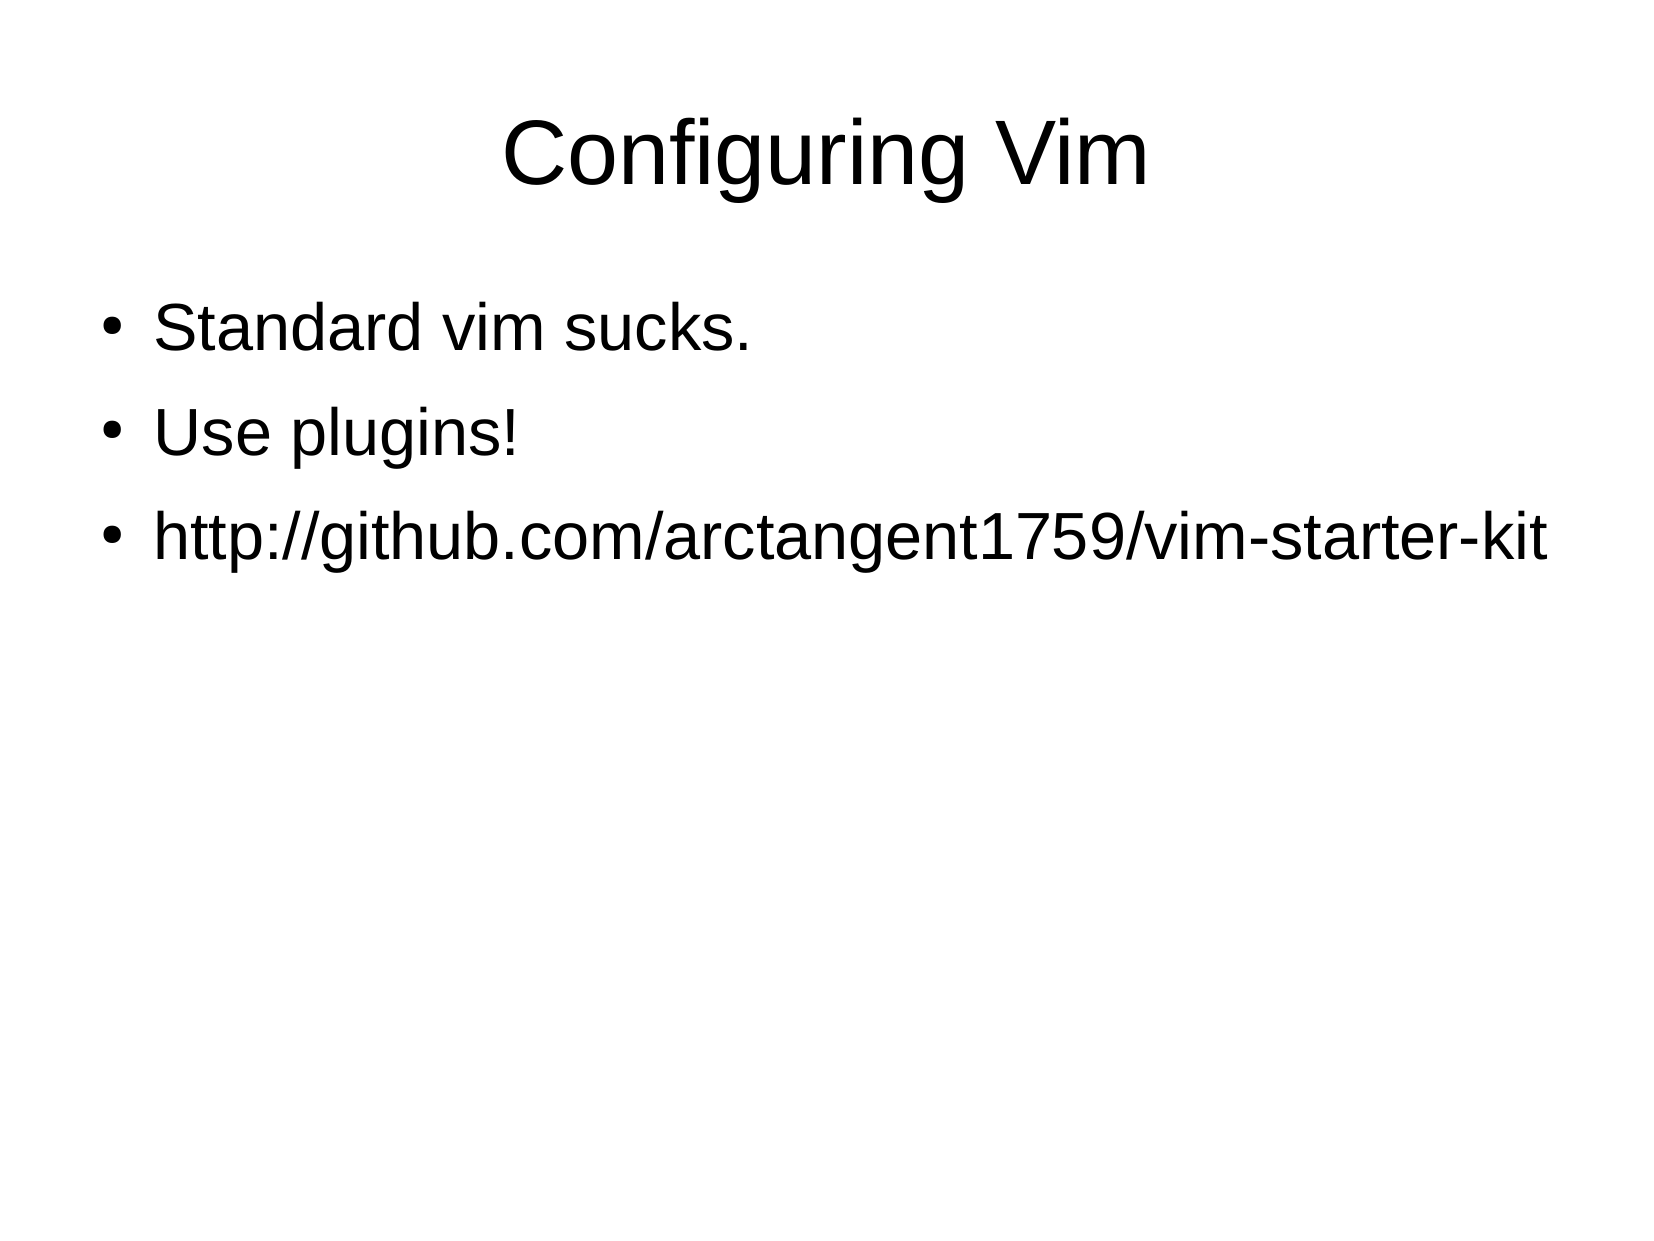

# Configuring Vim
Standard vim sucks.
Use plugins!
http://github.com/arctangent1759/vim-starter-kit